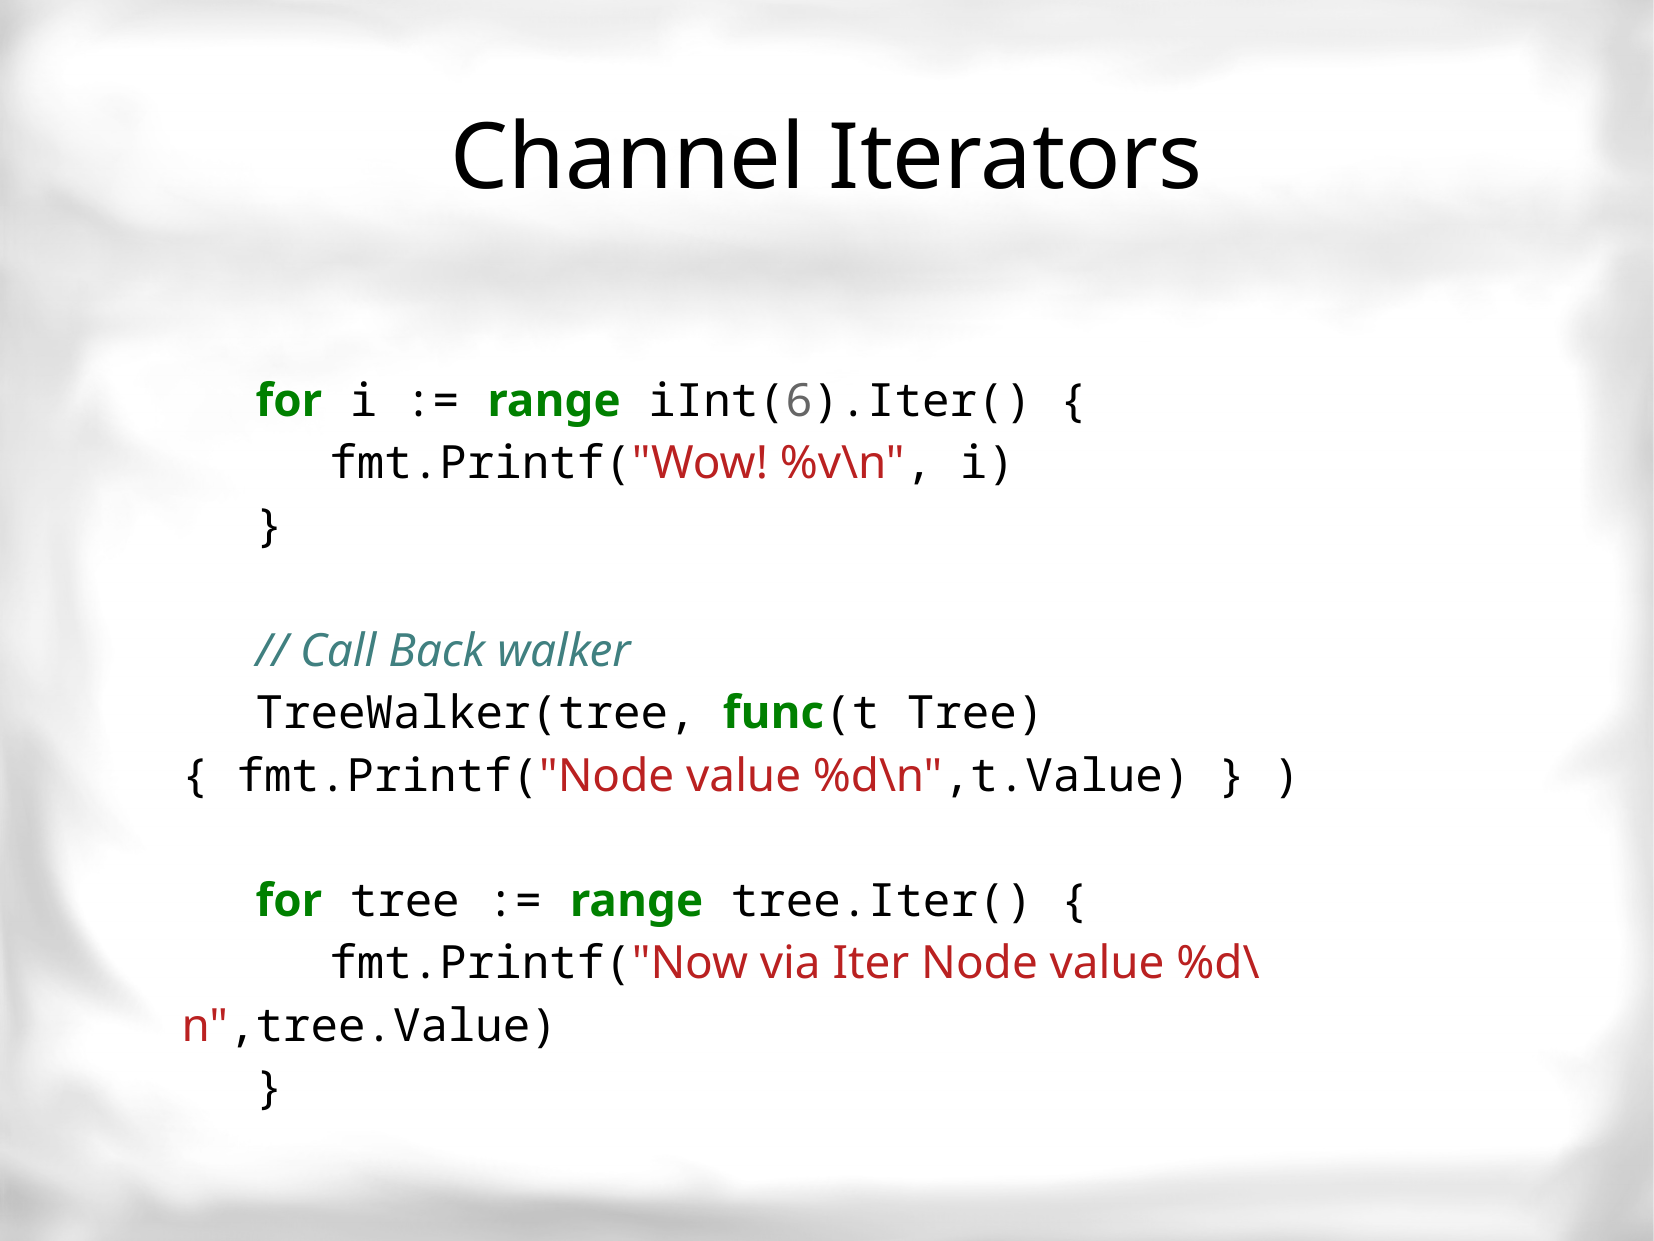

# Channel Iterators
	for i := range iInt(6).Iter() {
		fmt.Printf("Wow! %v\n", i)
	}
	// Call Back walker
	TreeWalker(tree, func(t Tree) { fmt.Printf("Node value %d\n",t.Value) } )
	for tree := range tree.Iter() {
		fmt.Printf("Now via Iter Node value %d\n",tree.Value)
	}